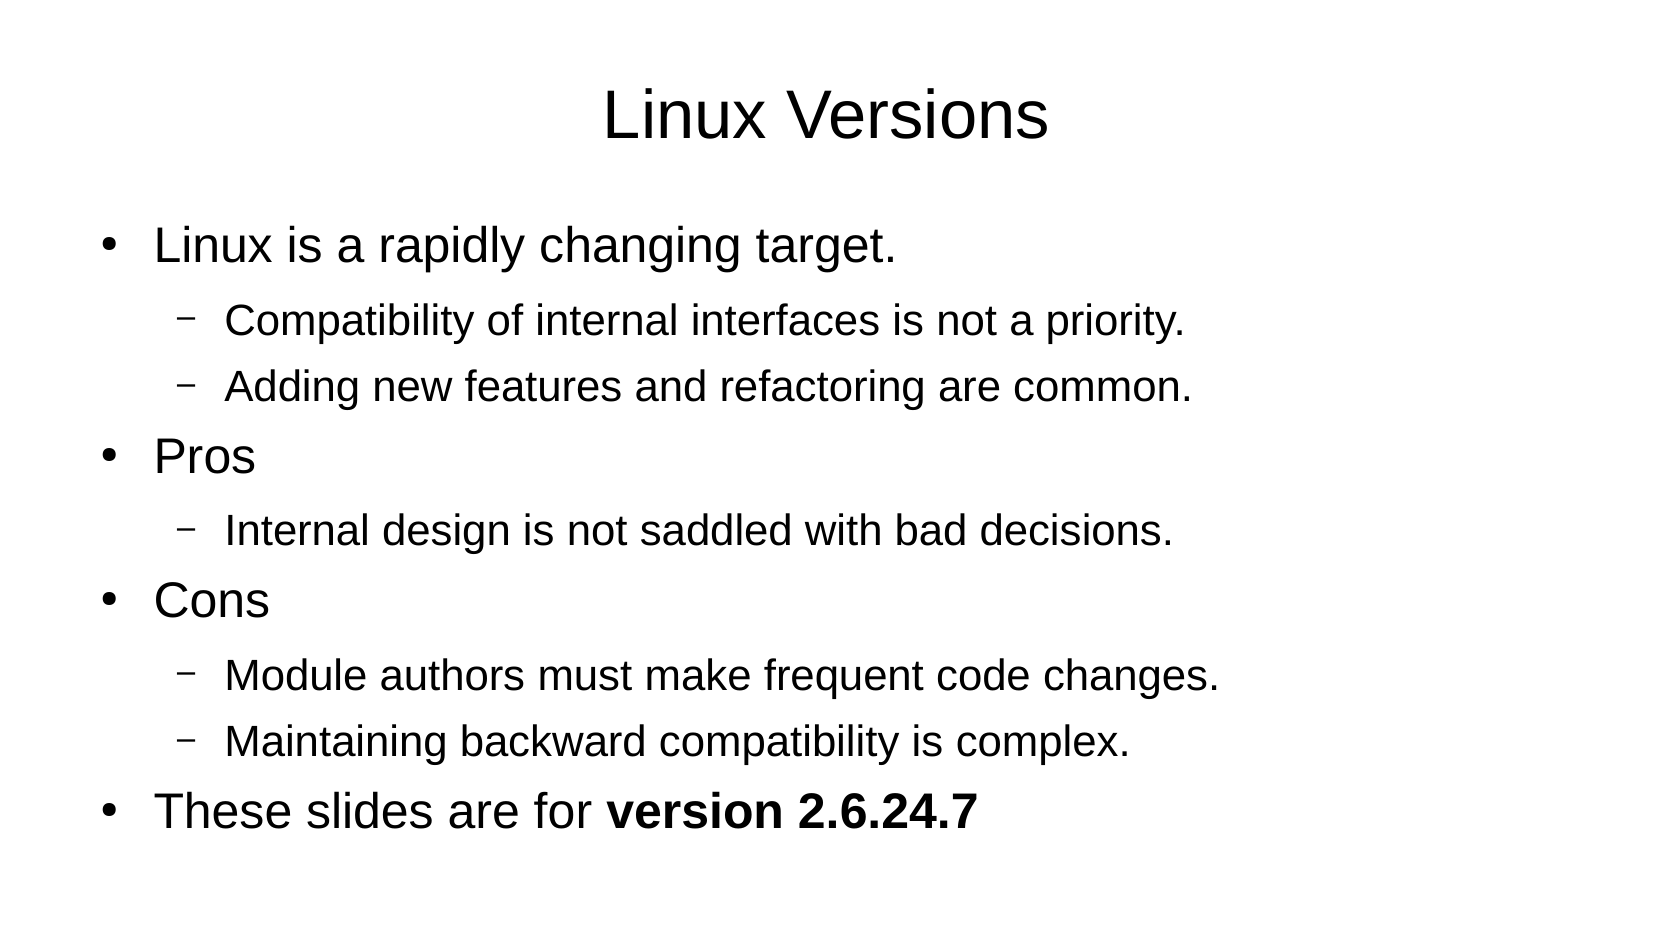

# Linux Versions
Linux is a rapidly changing target.
Compatibility of internal interfaces is not a priority.
Adding new features and refactoring are common.
Pros
Internal design is not saddled with bad decisions.
Cons
Module authors must make frequent code changes.
Maintaining backward compatibility is complex.
These slides are for version 2.6.24.7